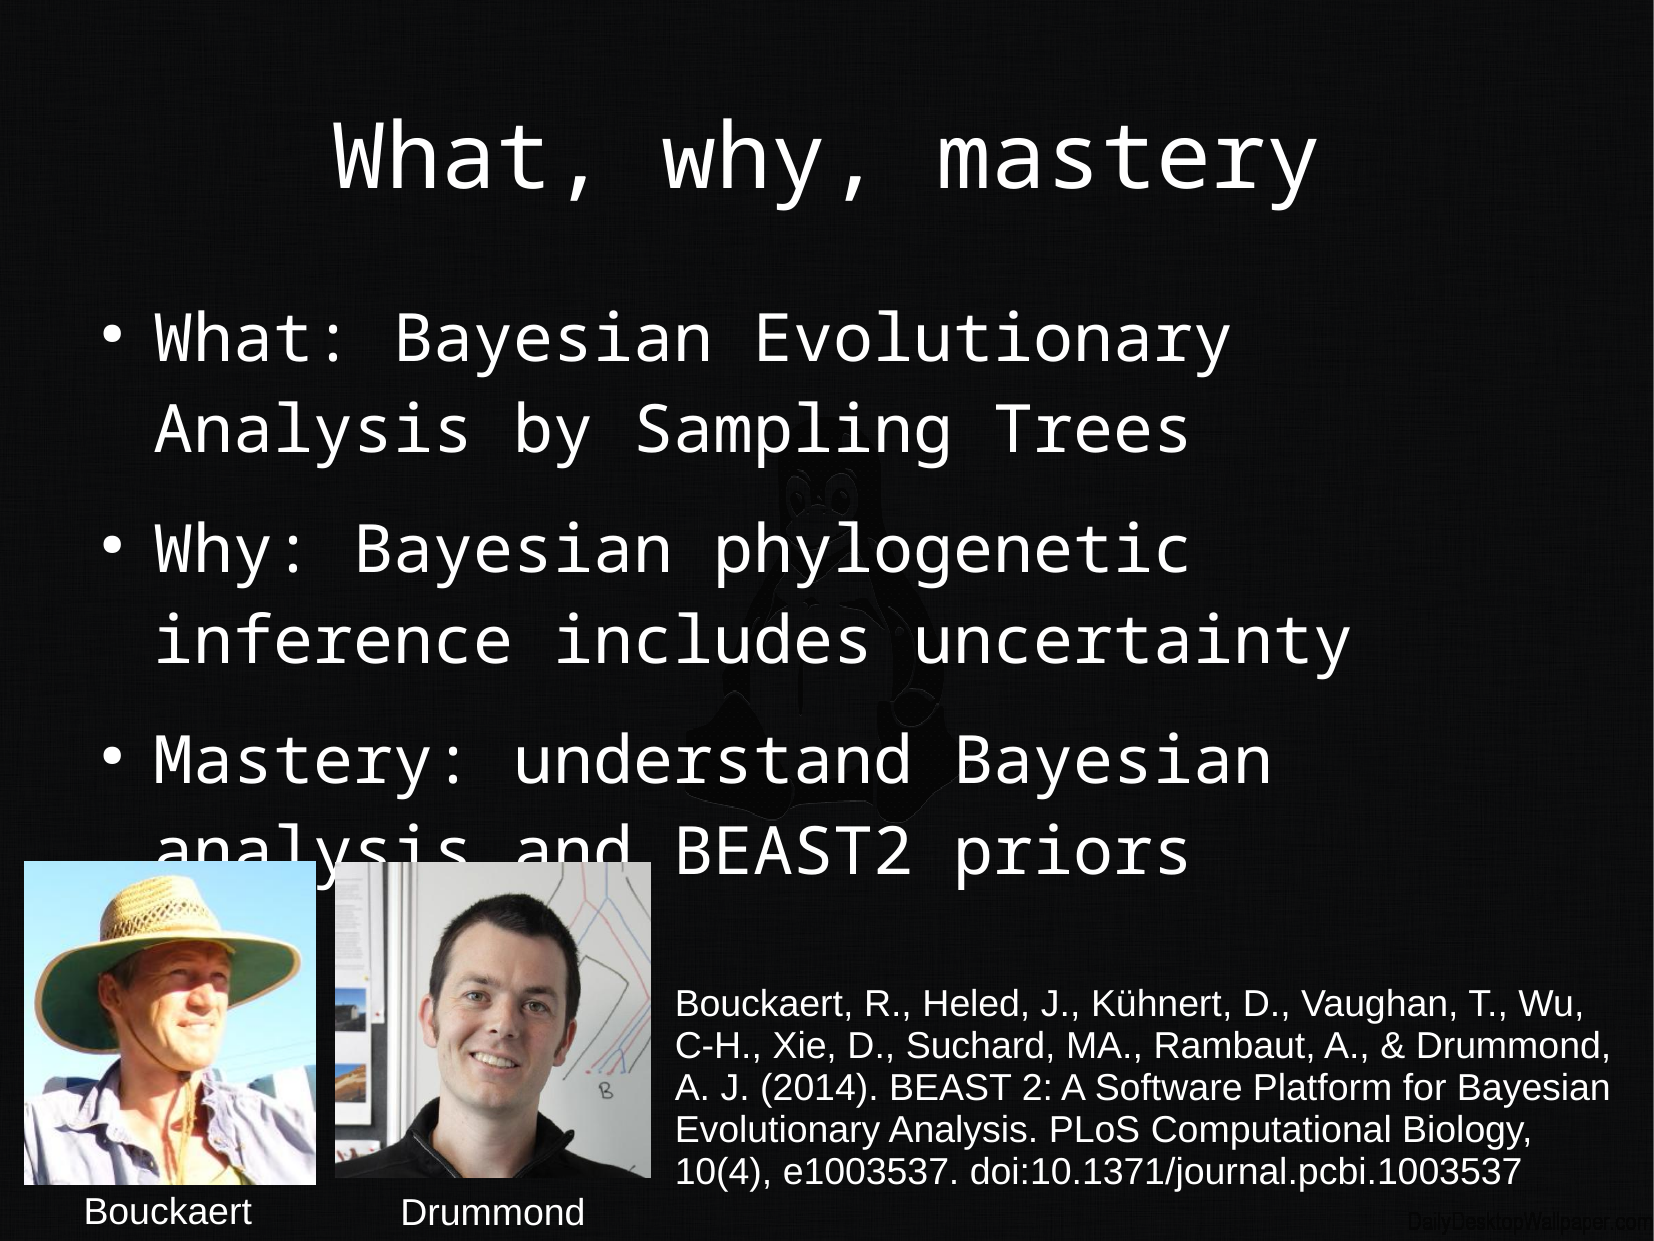

# What, why, mastery
What: Bayesian Evolutionary Analysis by Sampling Trees
Why: Bayesian phylogenetic inference includes uncertainty
Mastery: understand Bayesian analysis and BEAST2 priors
Bouckaert, R., Heled, J., Kühnert, D., Vaughan, T., Wu, C-H., Xie, D., Suchard, MA., Rambaut, A., & Drummond, A. J. (2014). BEAST 2: A Software Platform for Bayesian Evolutionary Analysis. PLoS Computational Biology, 10(4), e1003537. doi:10.1371/journal.pcbi.1003537
Bouckaert
Drummond